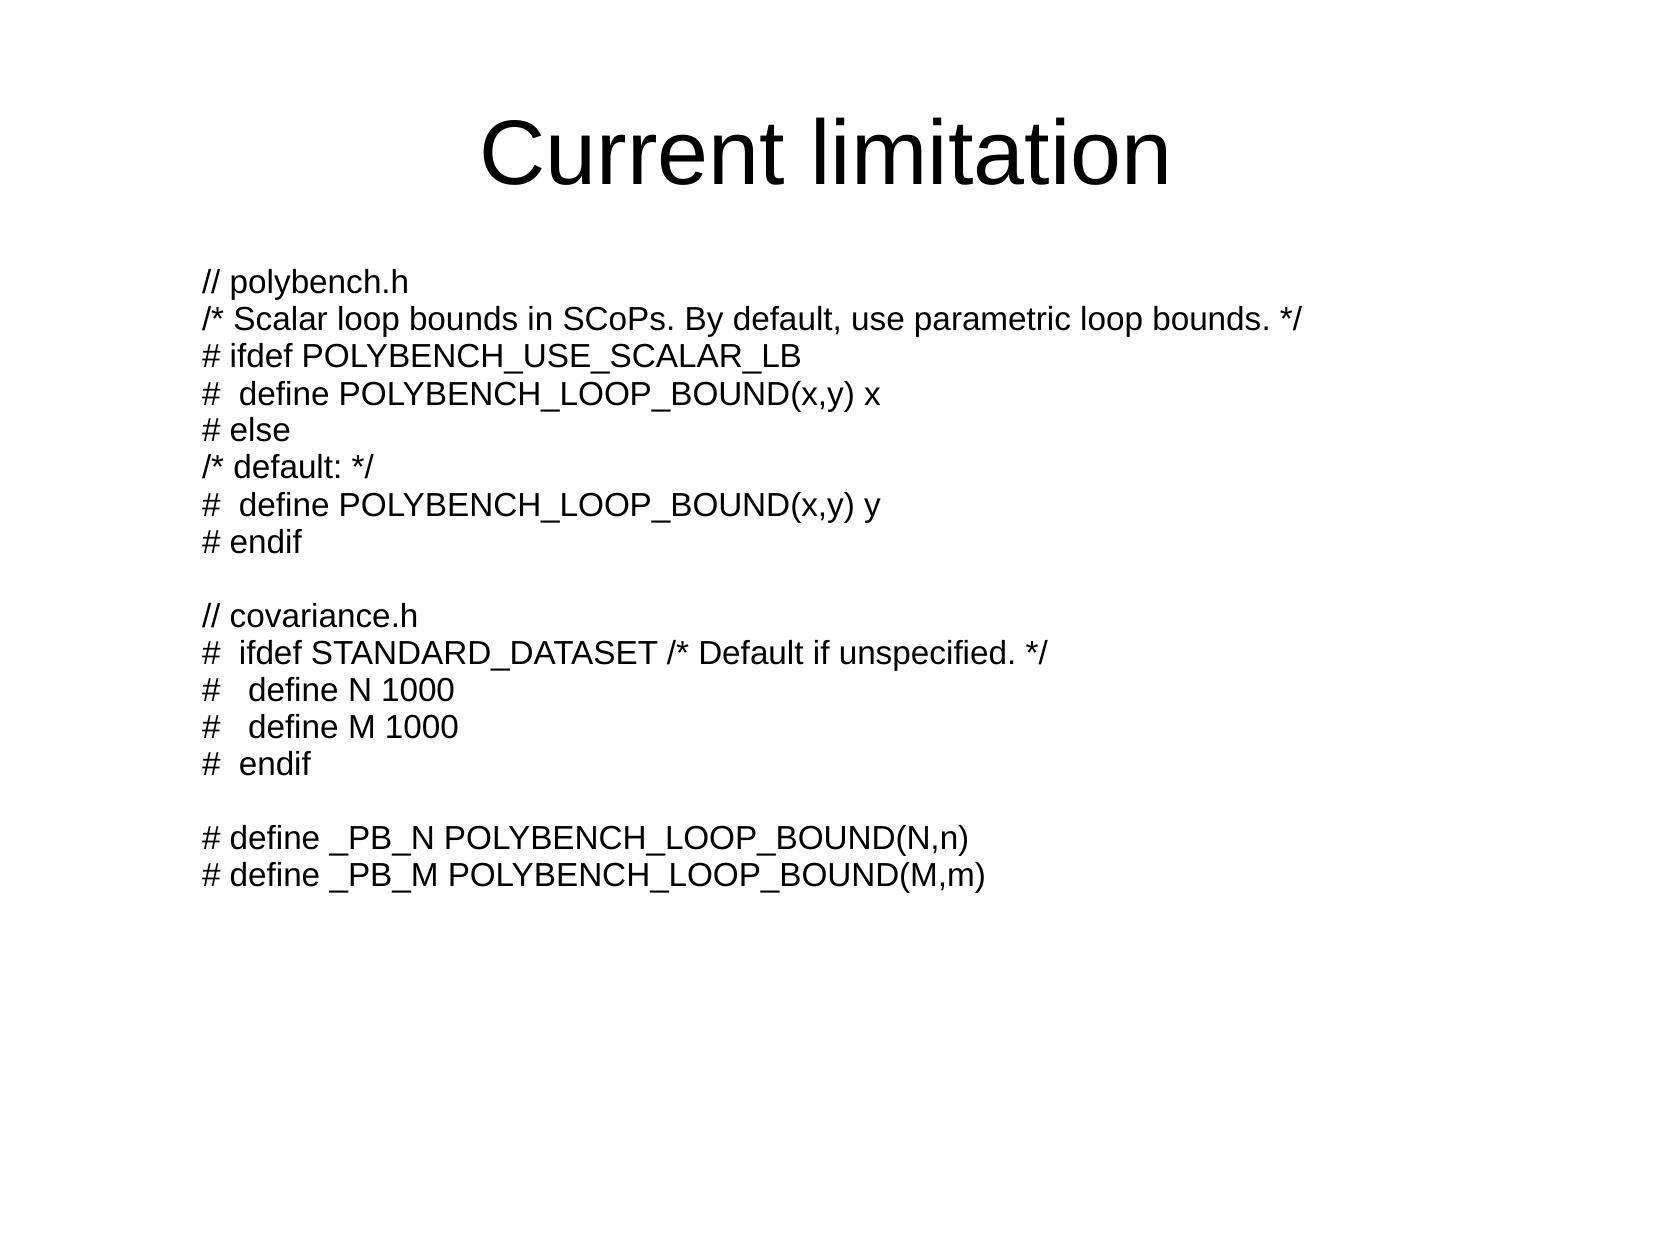

# Current limitation
// polybench.h
/* Scalar loop bounds in SCoPs. By default, use parametric loop bounds. */
# ifdef POLYBENCH_USE_SCALAR_LB
# define POLYBENCH_LOOP_BOUND(x,y) x
# else
/* default: */
# define POLYBENCH_LOOP_BOUND(x,y) y
# endif
// covariance.h
# ifdef STANDARD_DATASET /* Default if unspecified. */
# define N 1000
# define M 1000
# endif
# define _PB_N POLYBENCH_LOOP_BOUND(N,n)
# define _PB_M POLYBENCH_LOOP_BOUND(M,m)